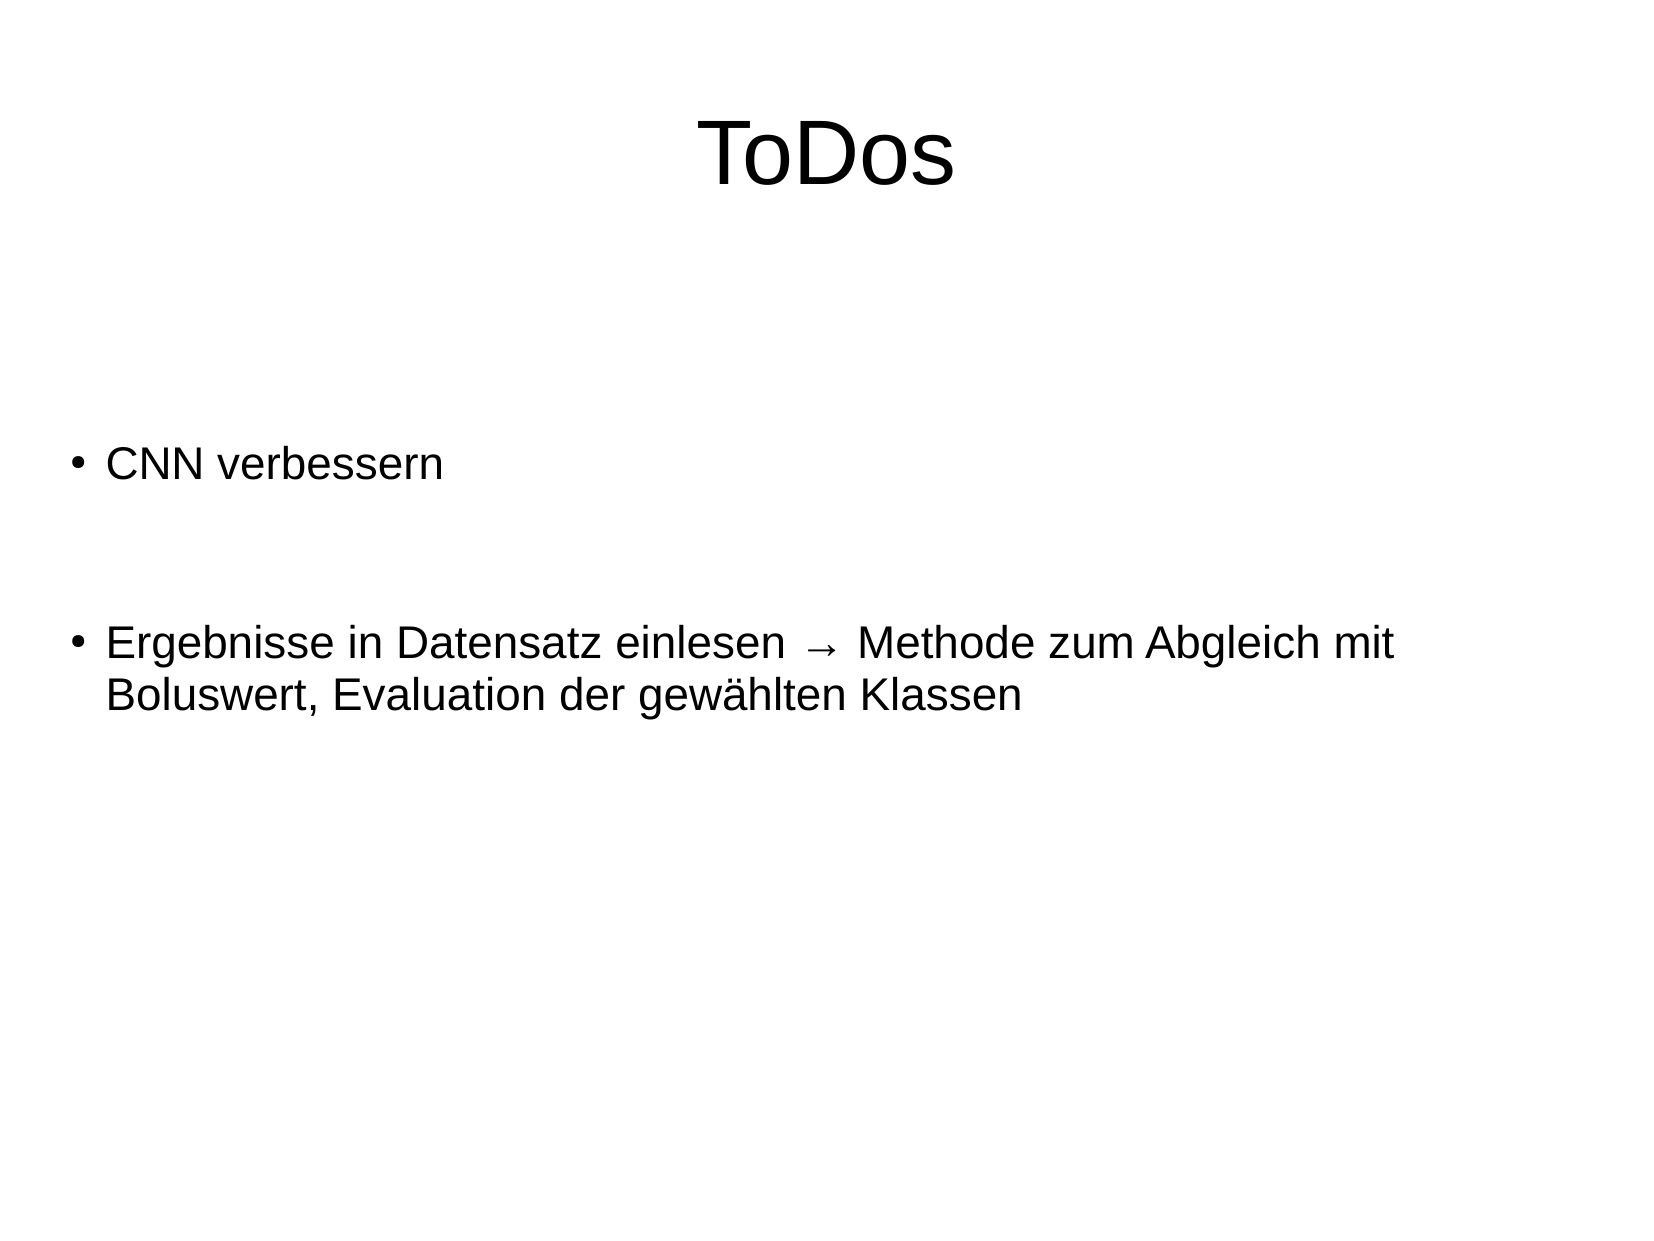

# ToDos
CNN verbessern
Ergebnisse in Datensatz einlesen → Methode zum Abgleich mit Boluswert, Evaluation der gewählten Klassen